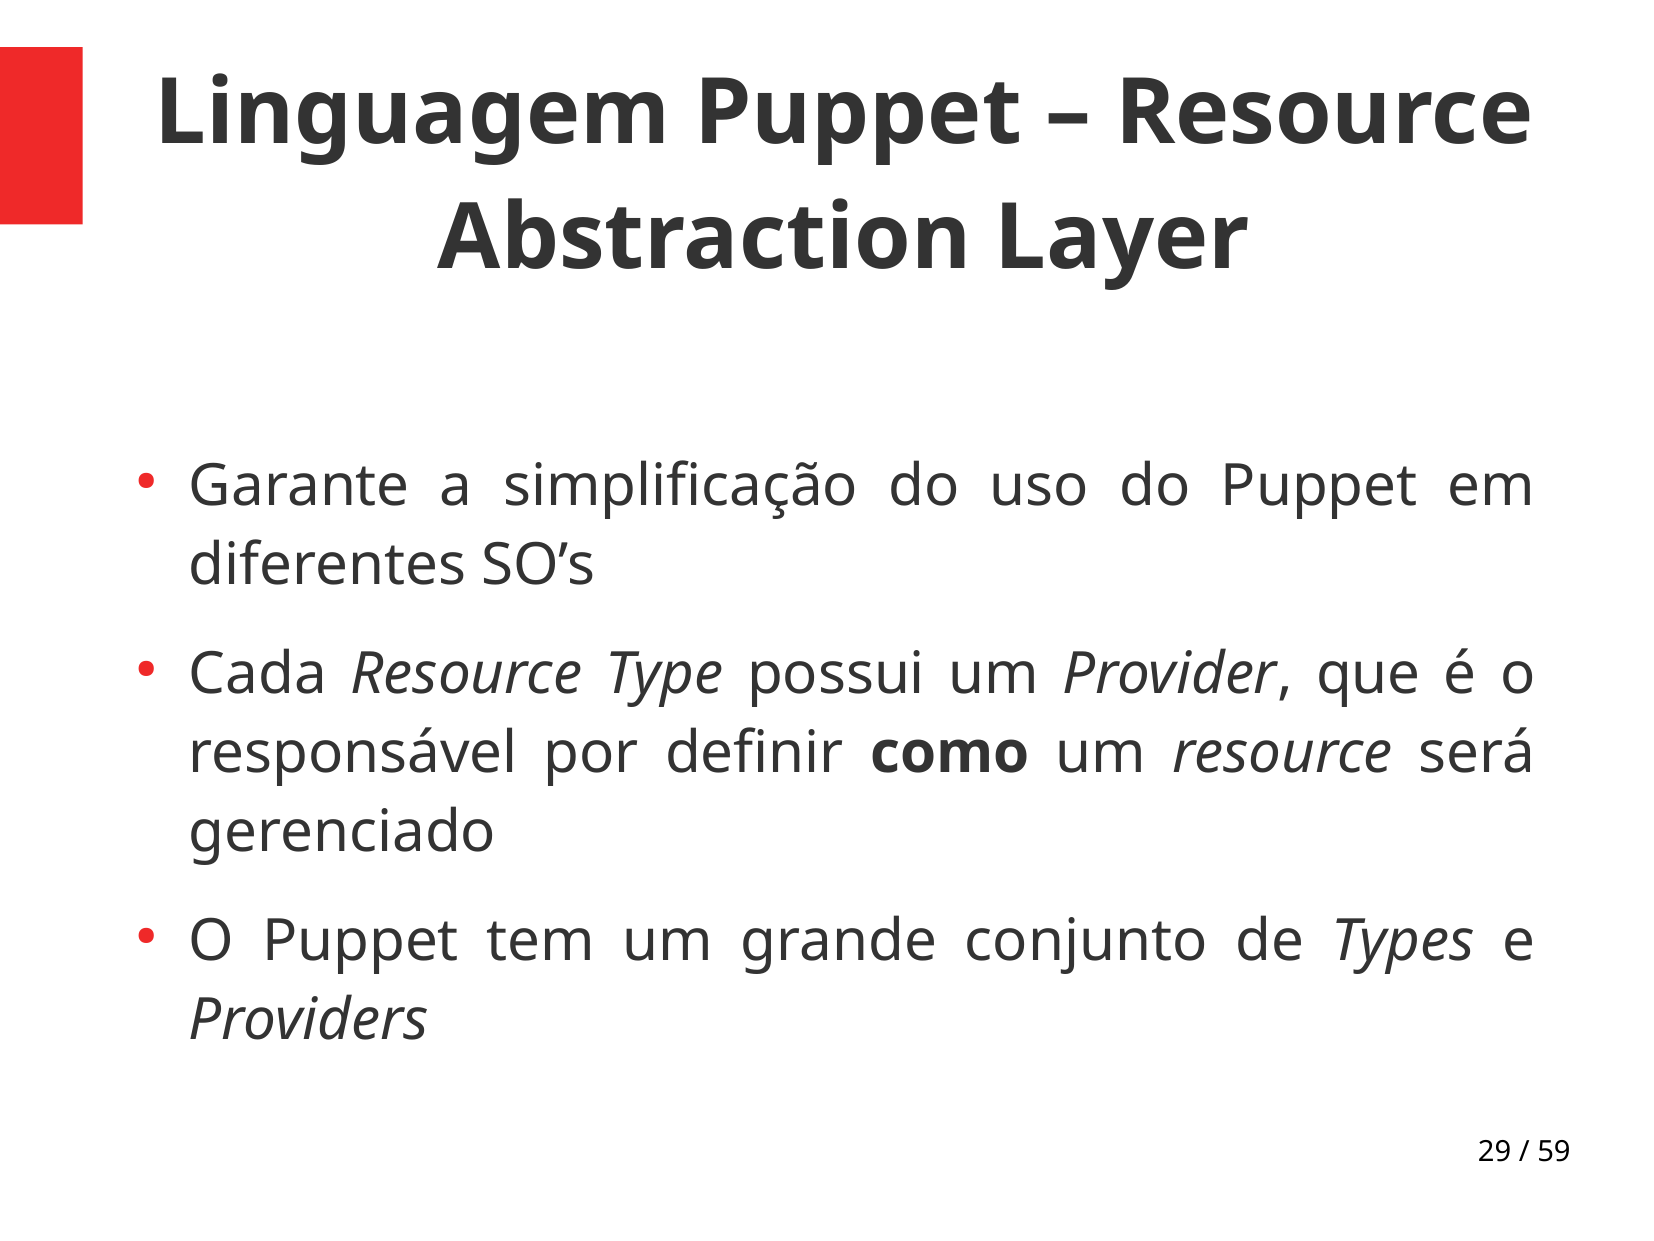

# Linguagem Puppet – Resource Abstraction Layer
Garante a simplificação do uso do Puppet em diferentes SO’s
Cada Resource Type possui um Provider, que é o responsável por definir como um resource será gerenciado
O Puppet tem um grande conjunto de Types e Providers
29